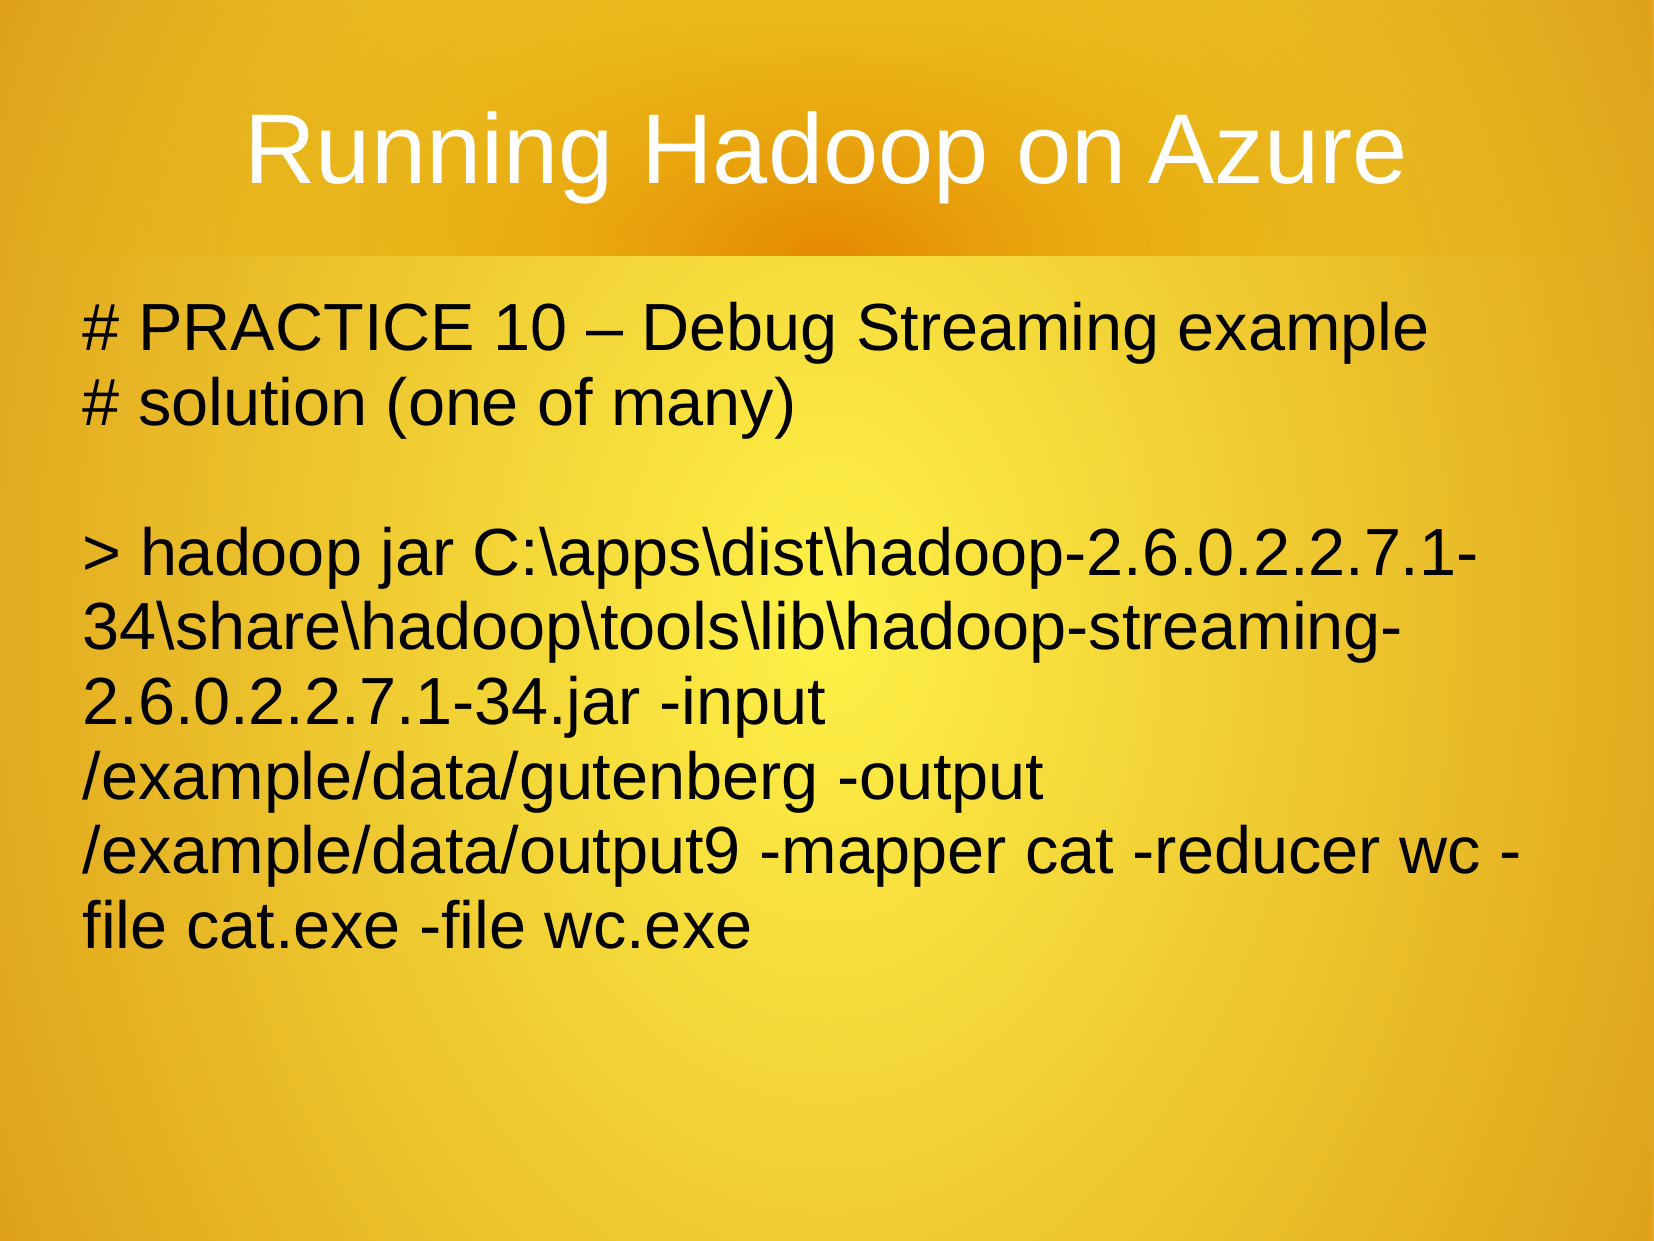

# Running Hadoop on Azure
# PRACTICE 10 – Debug Streaming example
# solution (one of many)
> hadoop jar C:\apps\dist\hadoop-2.6.0.2.2.7.1-34\share\hadoop\tools\lib\hadoop-streaming-2.6.0.2.2.7.1-34.jar -input /example/data/gutenberg -output /example/data/output9 -mapper cat -reducer wc -file cat.exe -file wc.exe